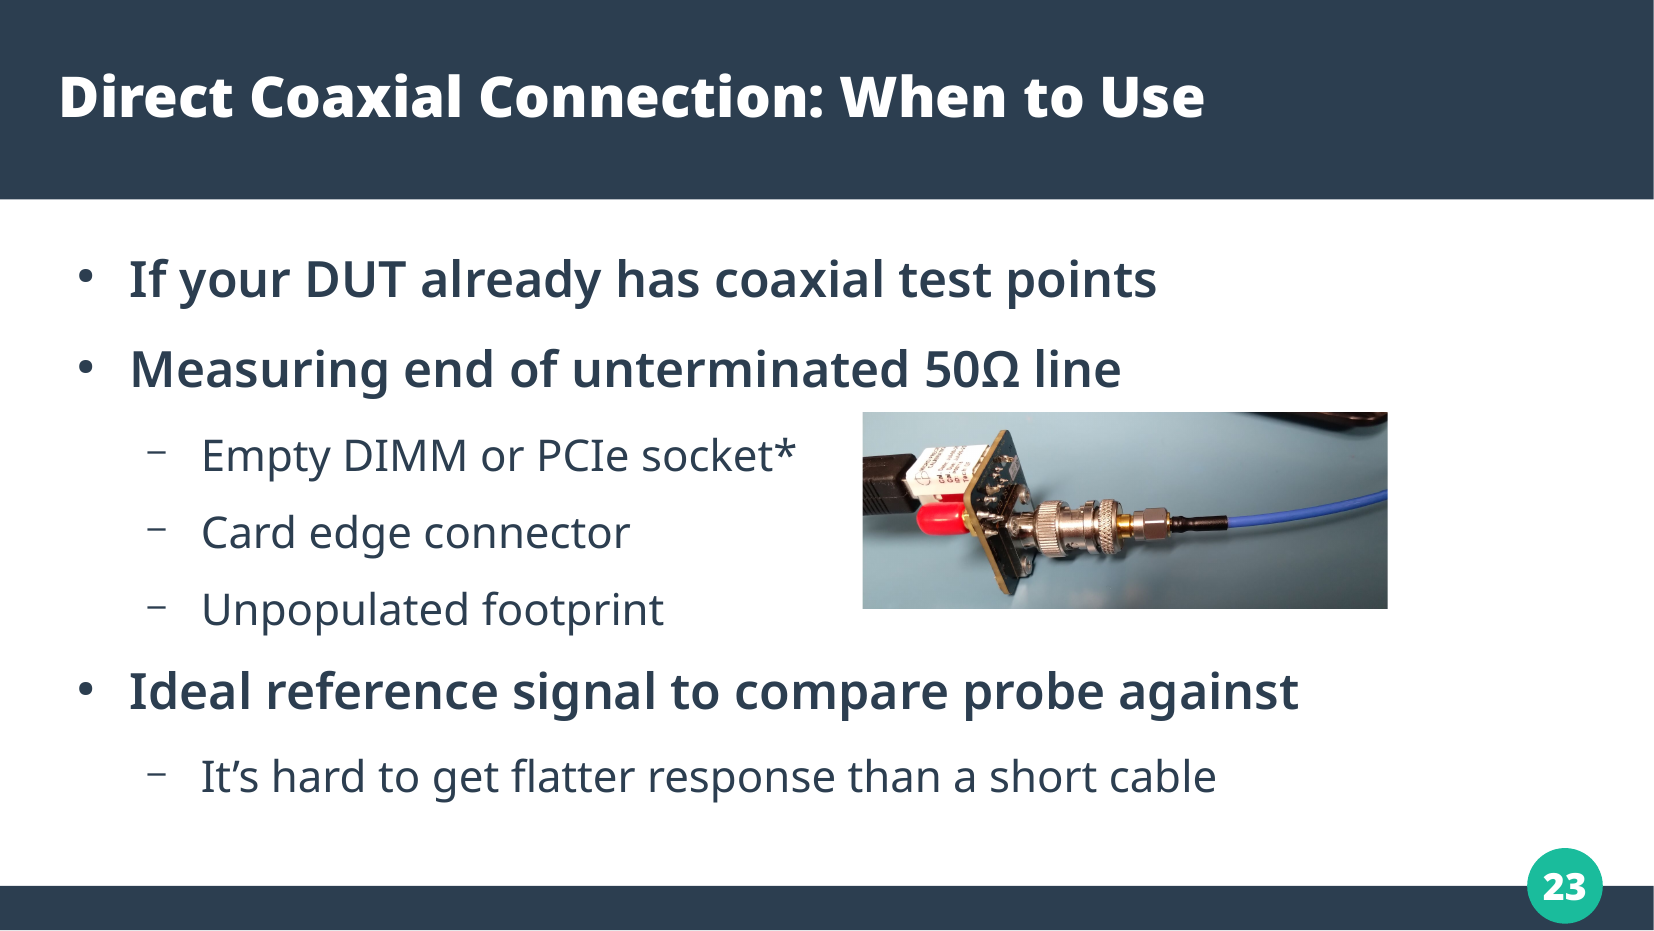

# Direct Coaxial Connection: When to Use
If your DUT already has coaxial test points
Measuring end of unterminated 50Ω line
Empty DIMM or PCIe socket*
Card edge connector
Unpopulated footprint
Ideal reference signal to compare probe against
It’s hard to get flatter response than a short cable